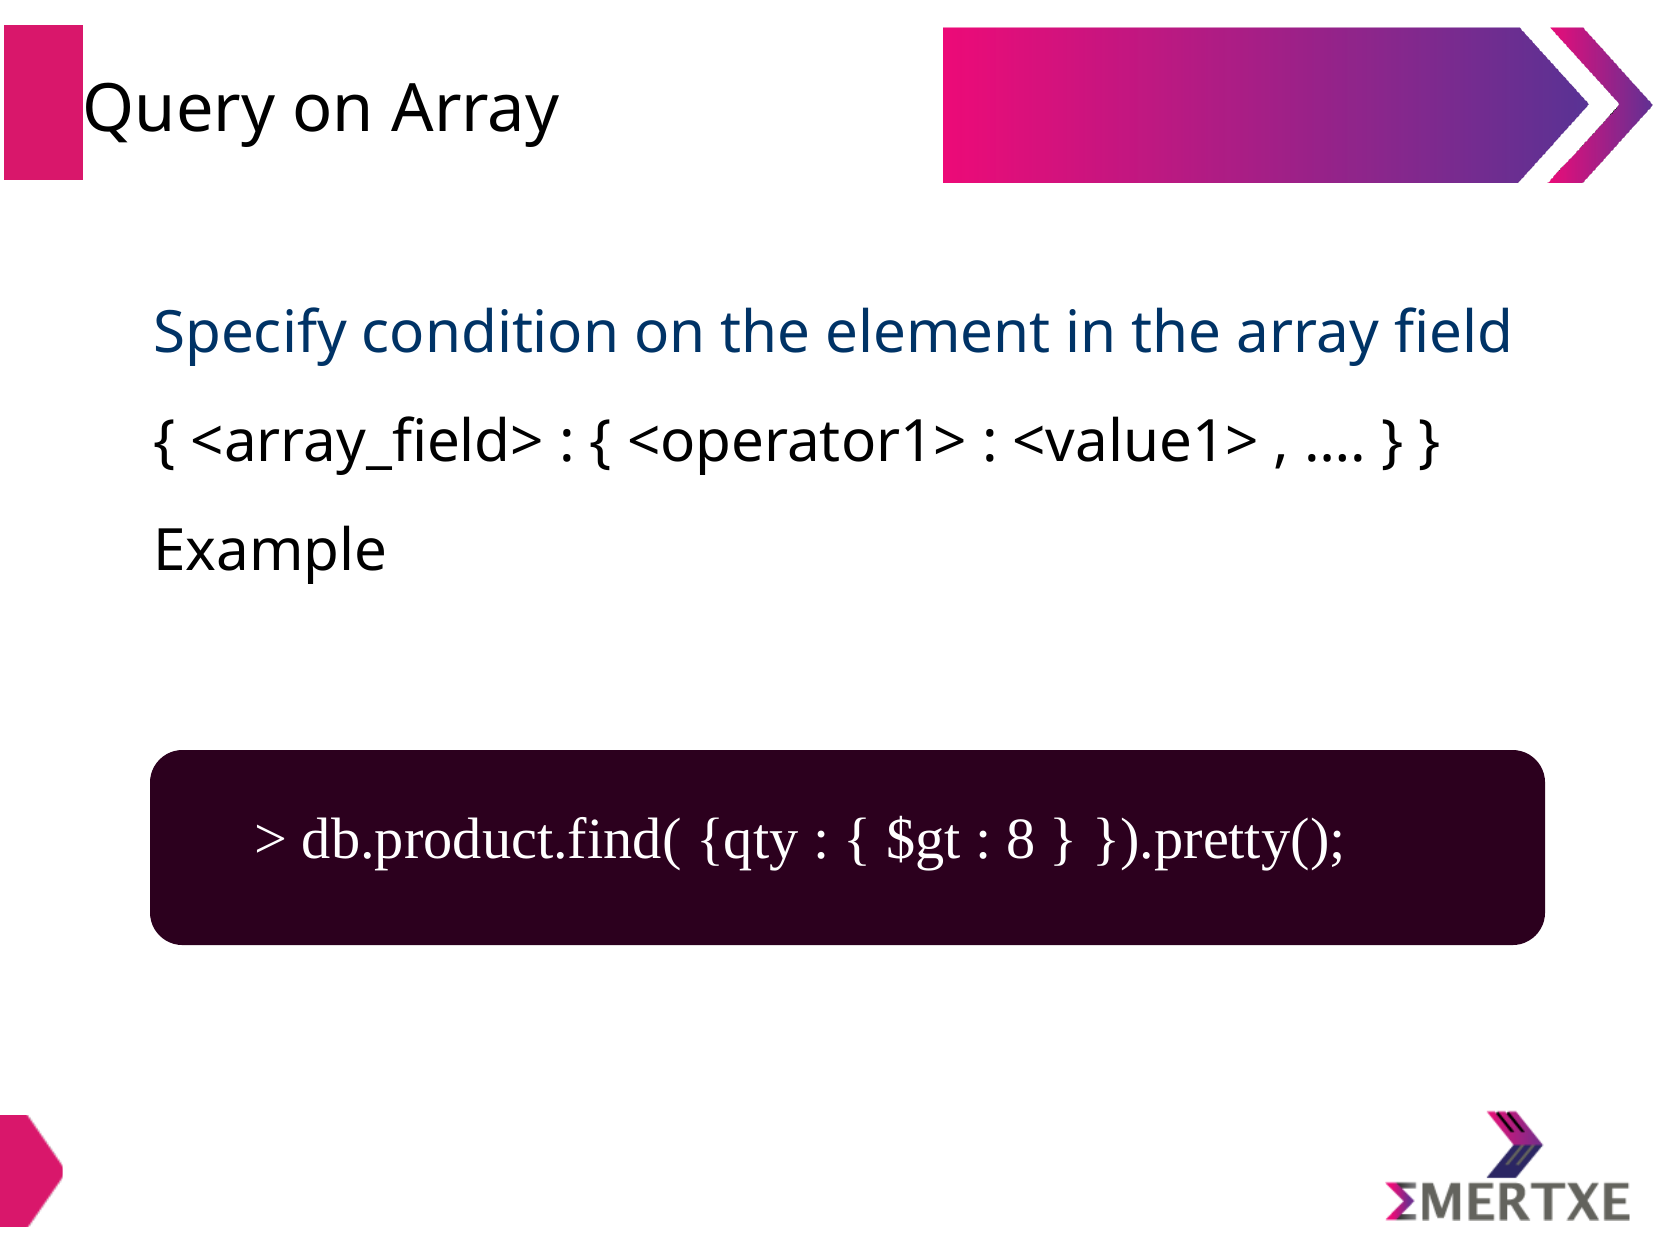

# Query on Array
Specify condition on the element in the array field
{ <array_field> : { <operator1> : <value1> , …. } }
Example
> db.product.find( {qty : { $gt : 8 } }).pretty();